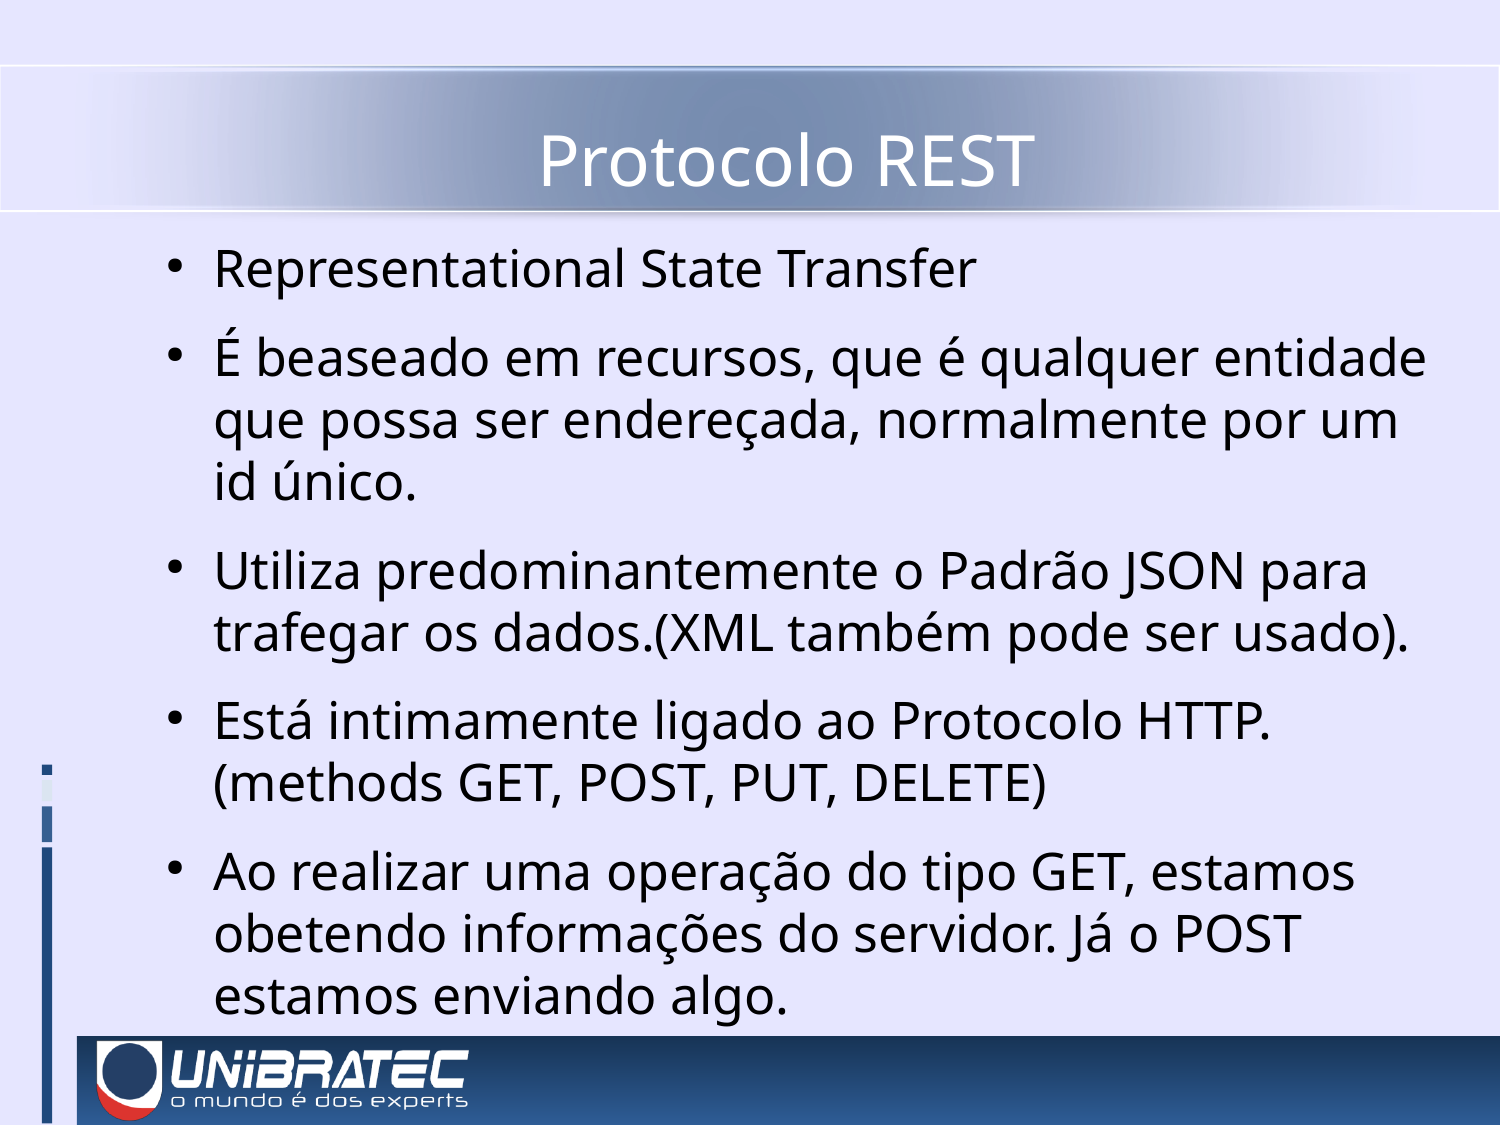

# Protocolo REST
Representational State Transfer
É beaseado em recursos, que é qualquer entidade que possa ser endereçada, normalmente por um id único.
Utiliza predominantemente o Padrão JSON para trafegar os dados.(XML também pode ser usado).
Está intimamente ligado ao Protocolo HTTP. (methods GET, POST, PUT, DELETE)
Ao realizar uma operação do tipo GET, estamos obetendo informações do servidor. Já o POST estamos enviando algo.